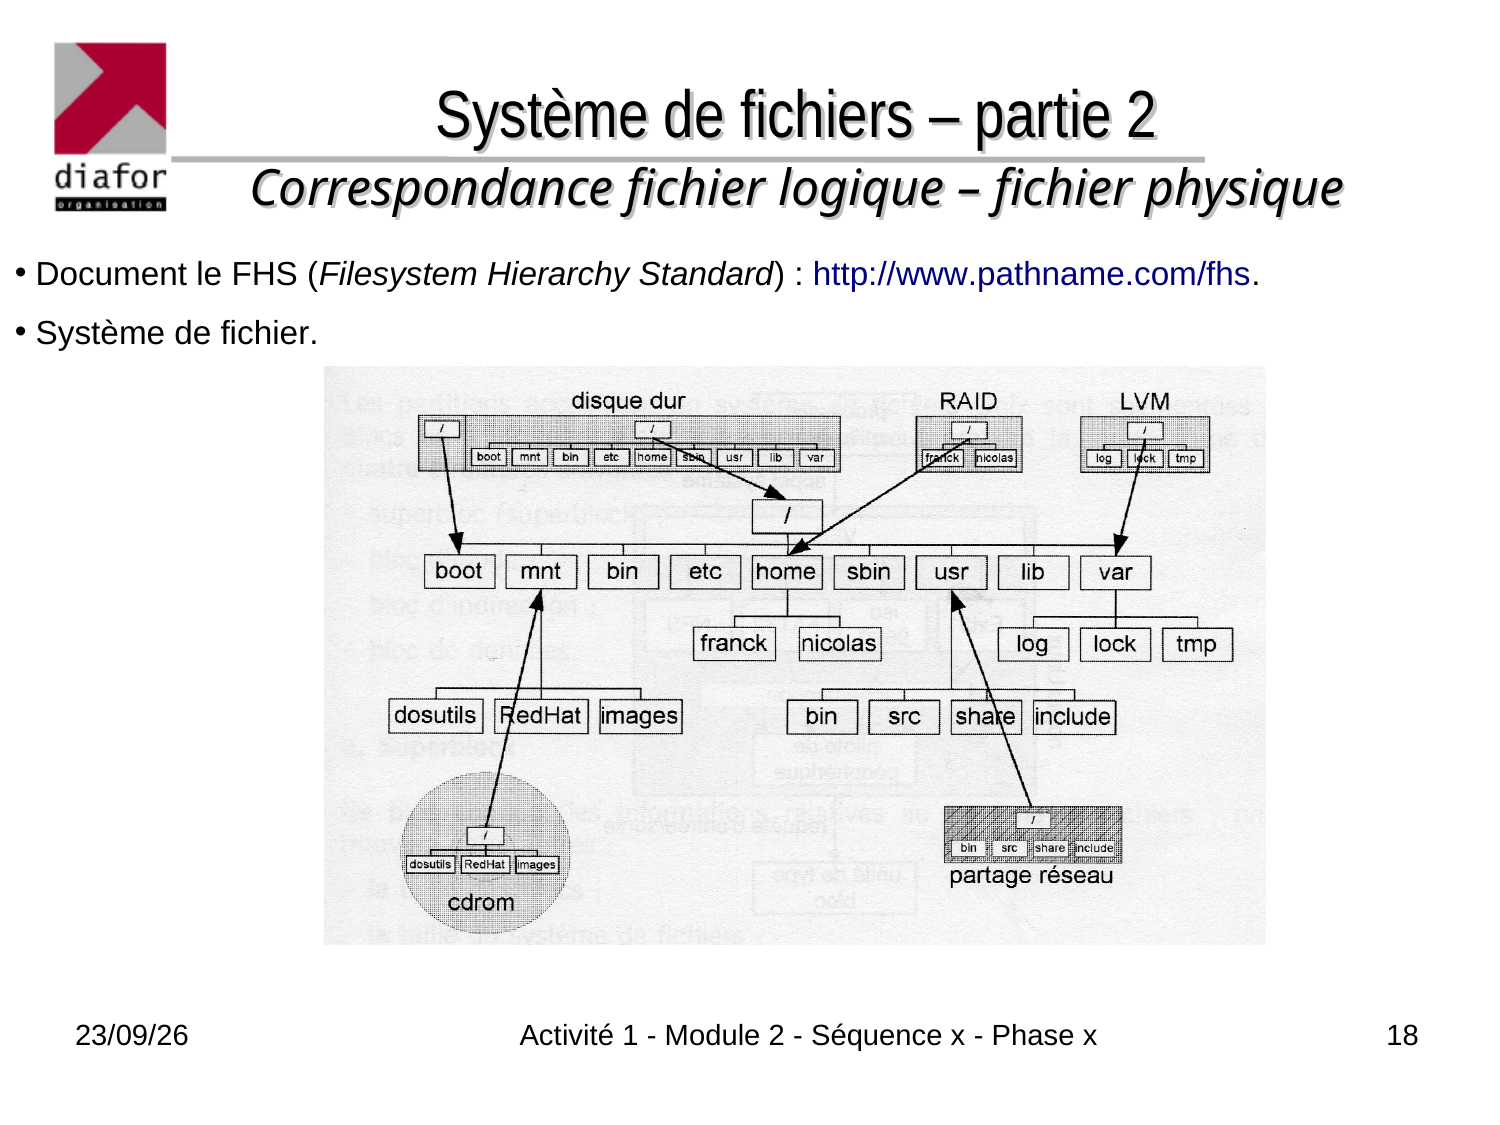

# Système de fichiers – partie 2 Correspondance fichier logique – fichier physique
 Document le FHS (Filesystem Hierarchy Standard) : http://www.pathname.com/fhs.
 Système de fichier.
Activité 1 - Module 2 - Séquence x - Phase x
18